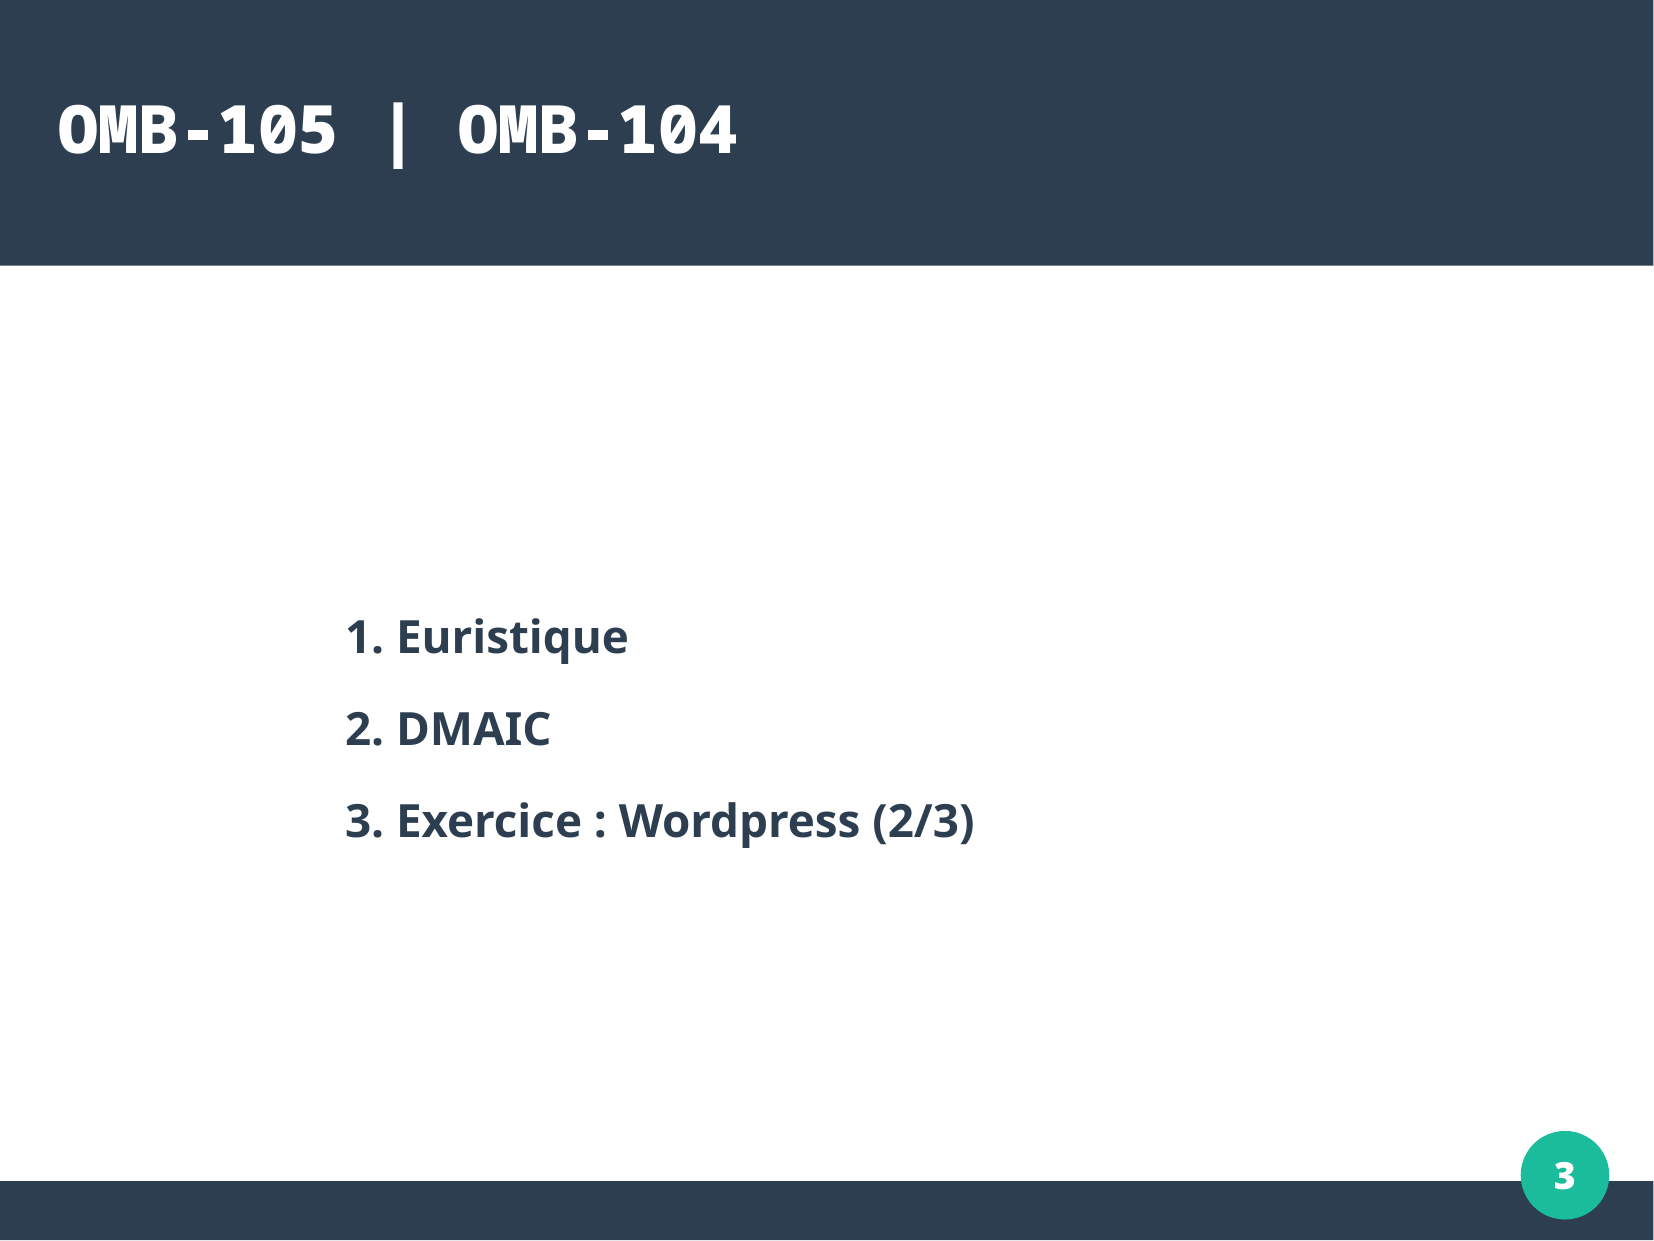

# OMB-105 | OMB-104
1. Euristique
2. DMAIC
3. Exercice : Wordpress (2/3)
3